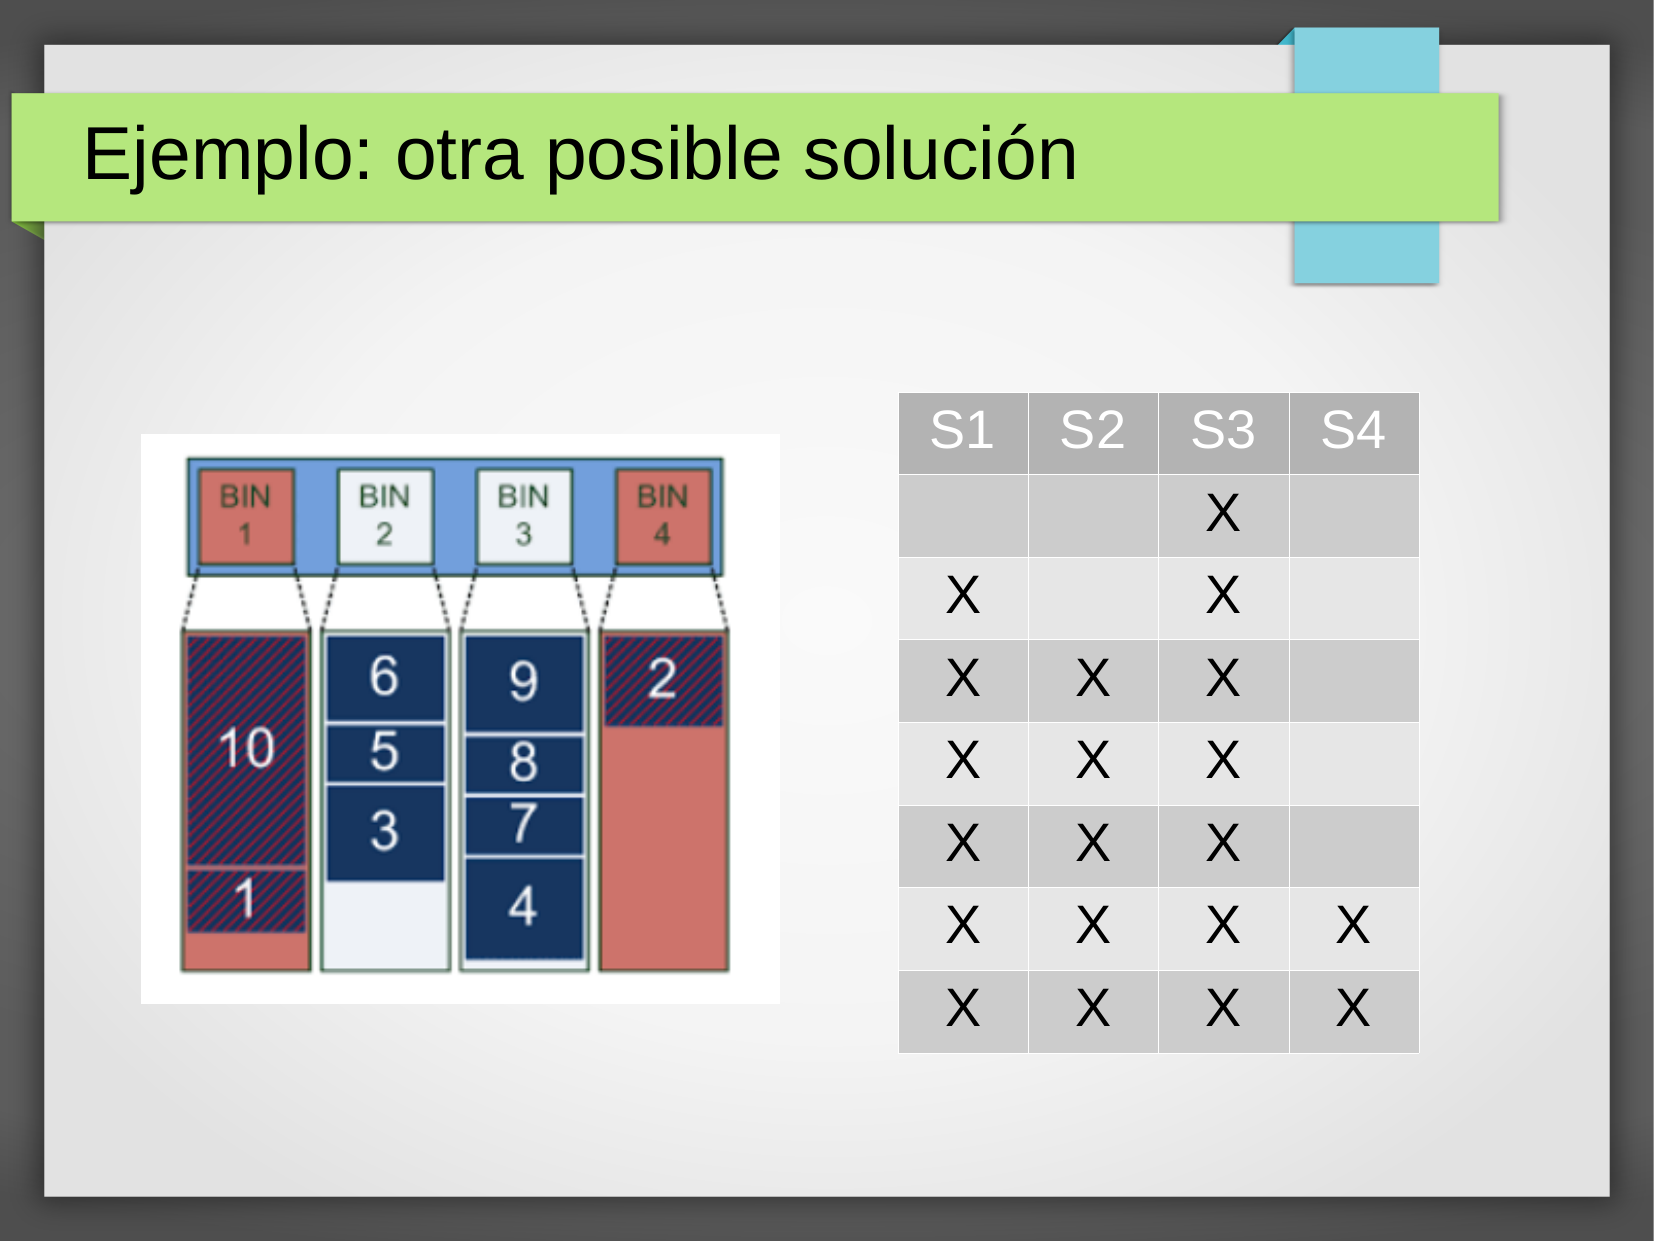

# Ejemplo: otra posible solución
| S1 | S2 | S3 | S4 |
| --- | --- | --- | --- |
| | | X | |
| X | | X | |
| X | X | X | |
| X | X | X | |
| X | X | X | |
| X | X | X | X |
| X | X | X | X |